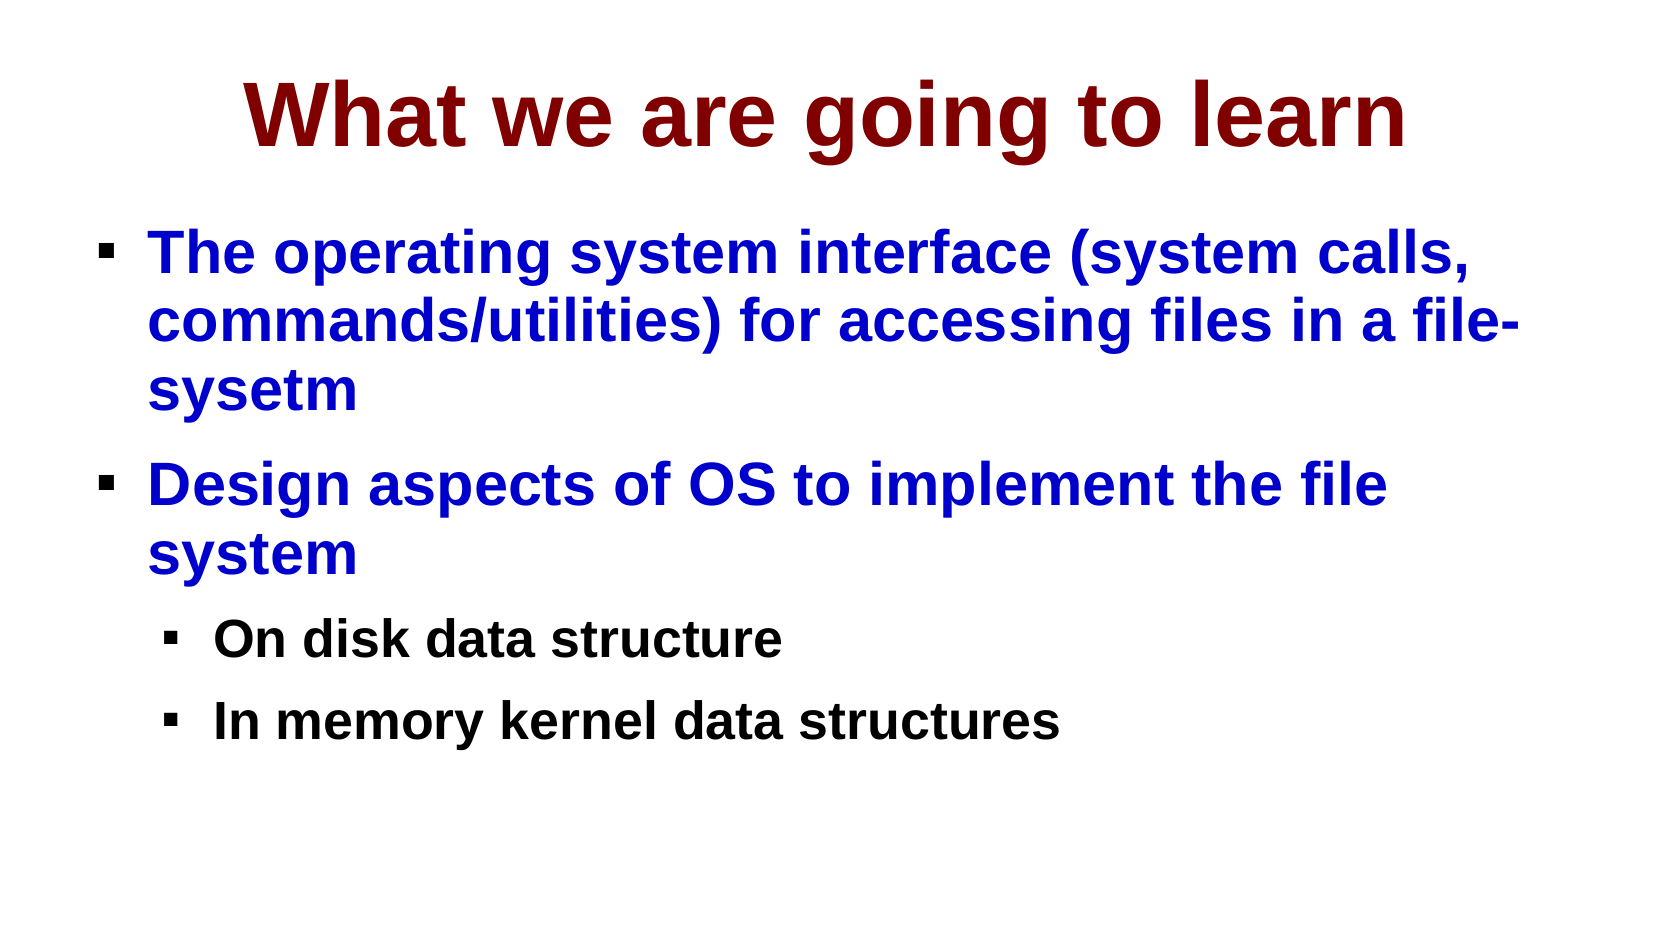

# What we are going to learn
The operating system interface (system calls, commands/utilities) for accessing files in a file-sysetm
Design aspects of OS to implement the file system
On disk data structure
In memory kernel data structures